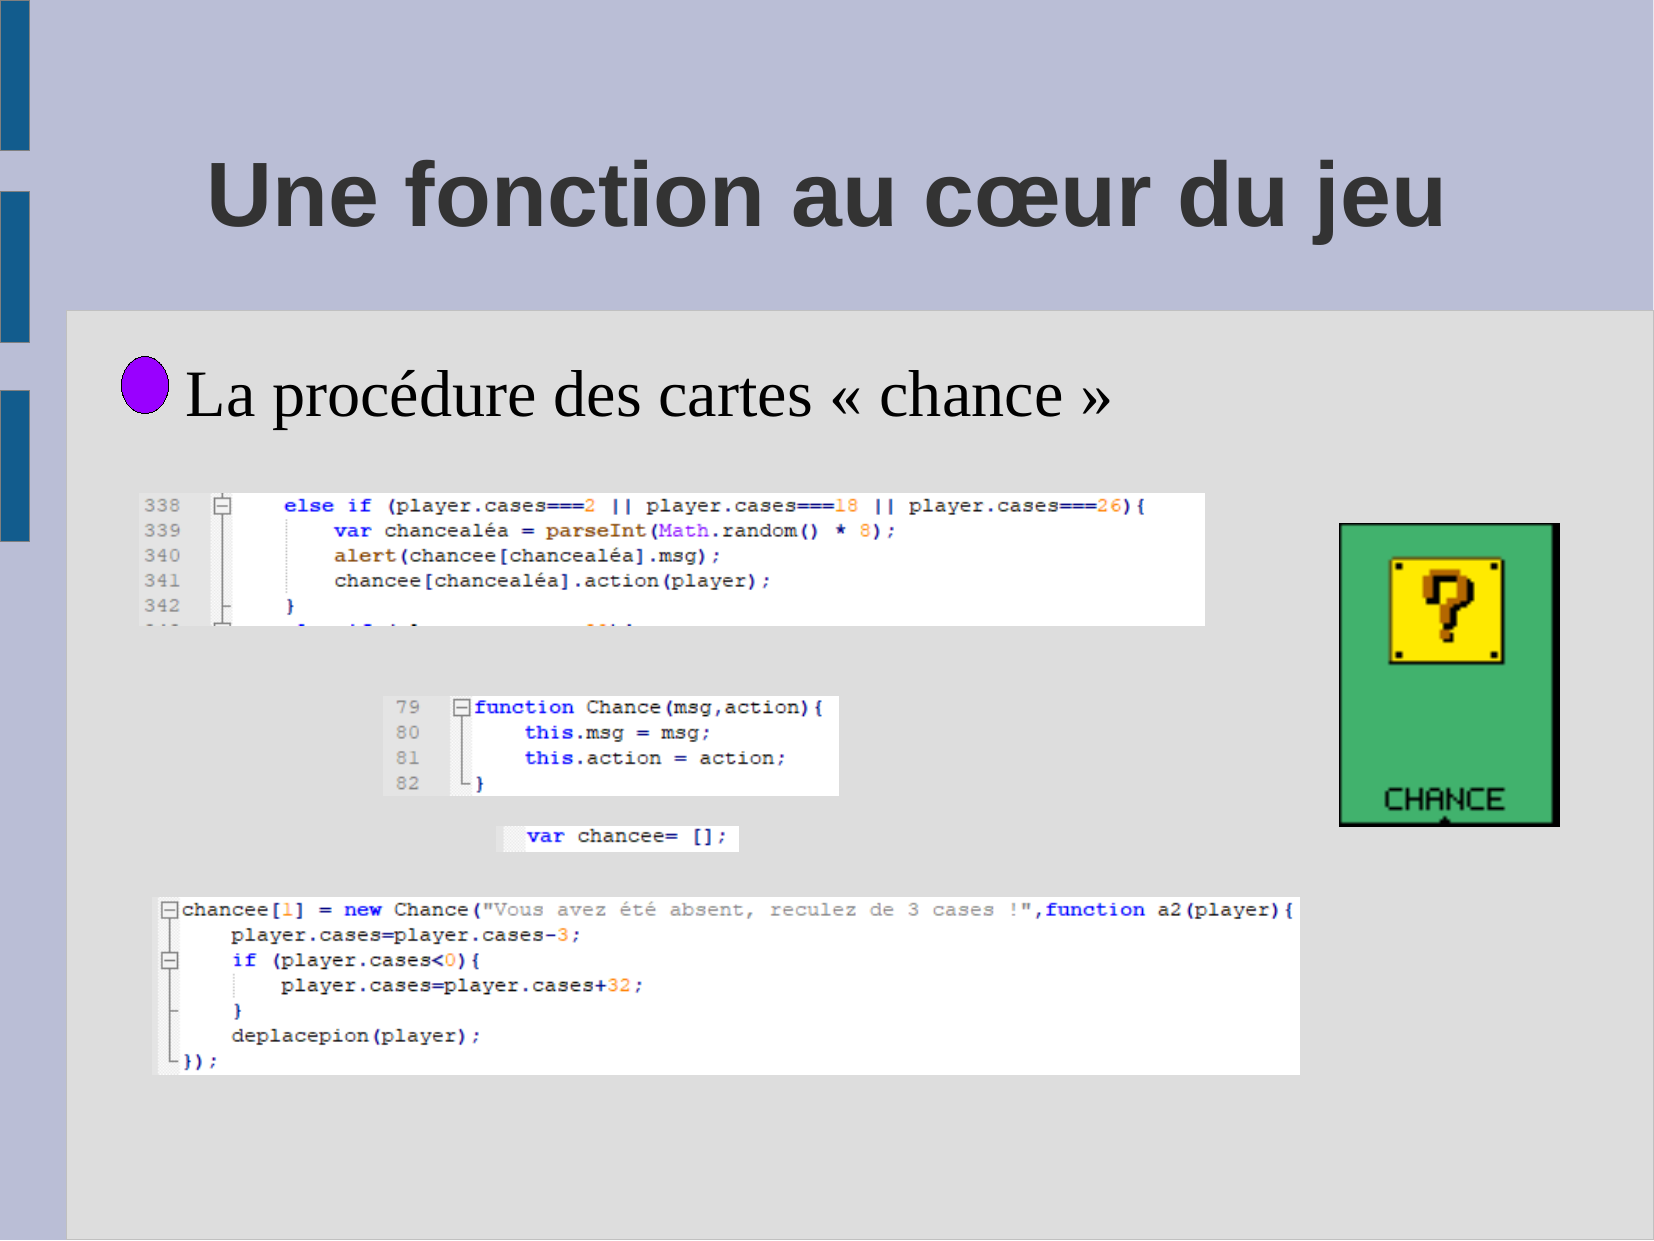

# Une fonction au cœur du jeu
La procédure des cartes « chance »